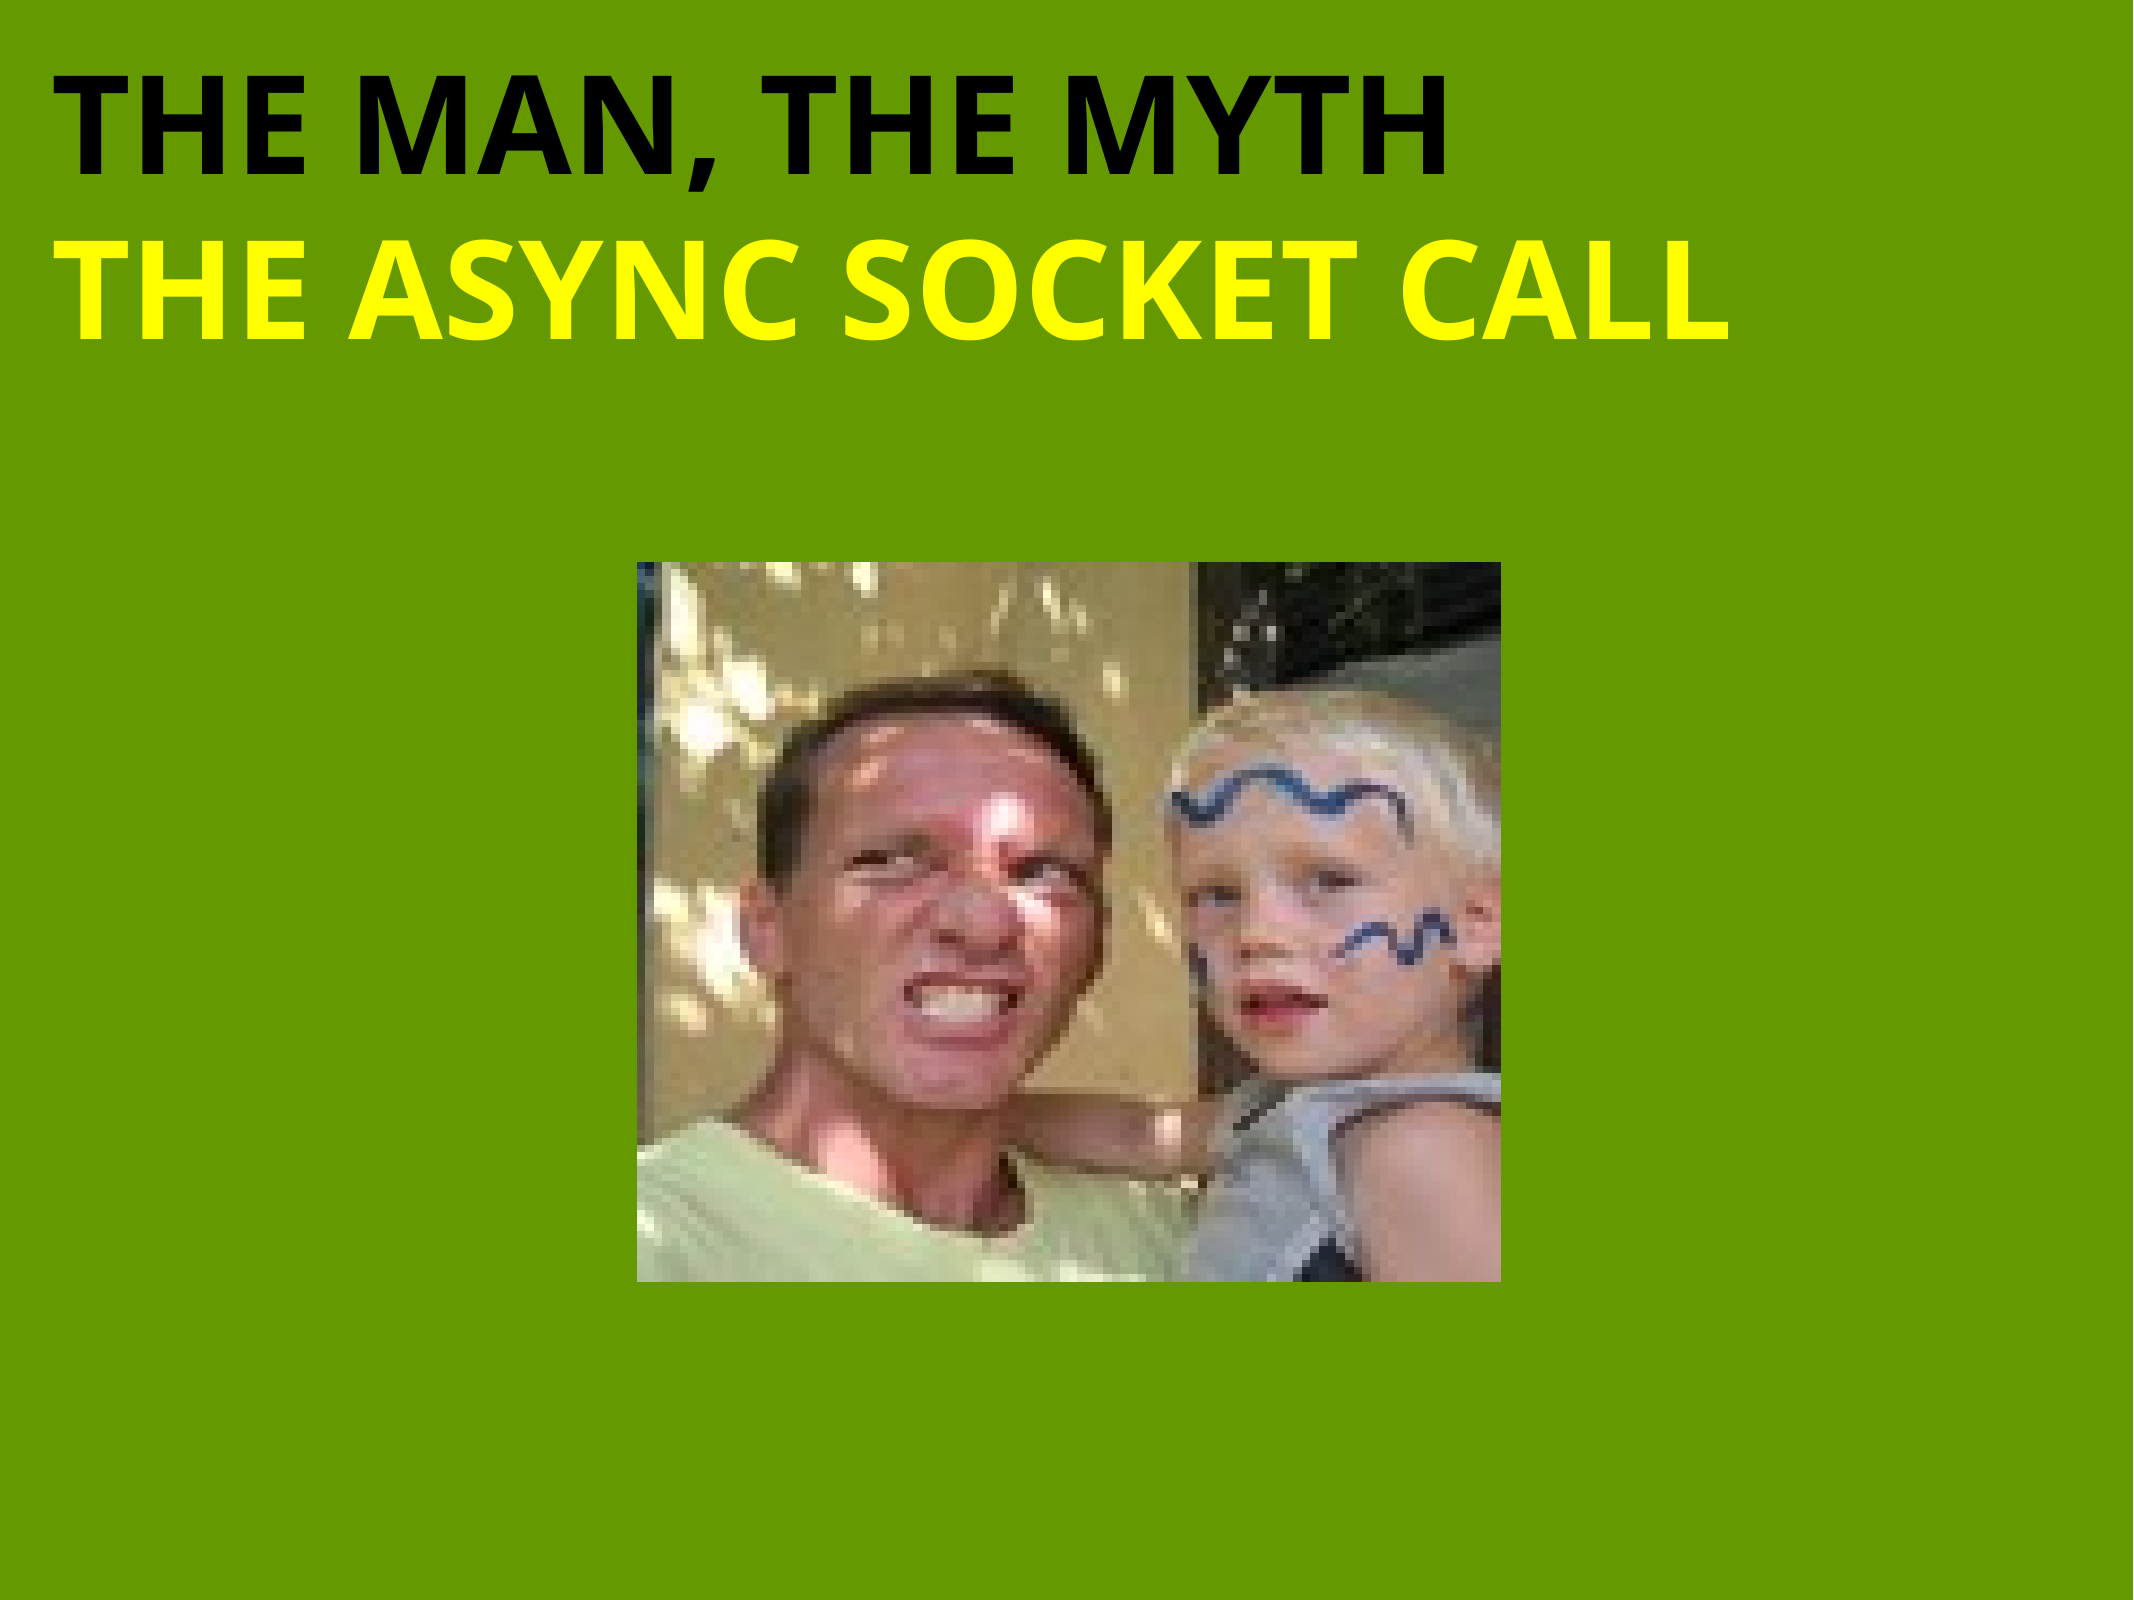

THE MAN, THE MYTH
THE ASYNC SOCKET CALL